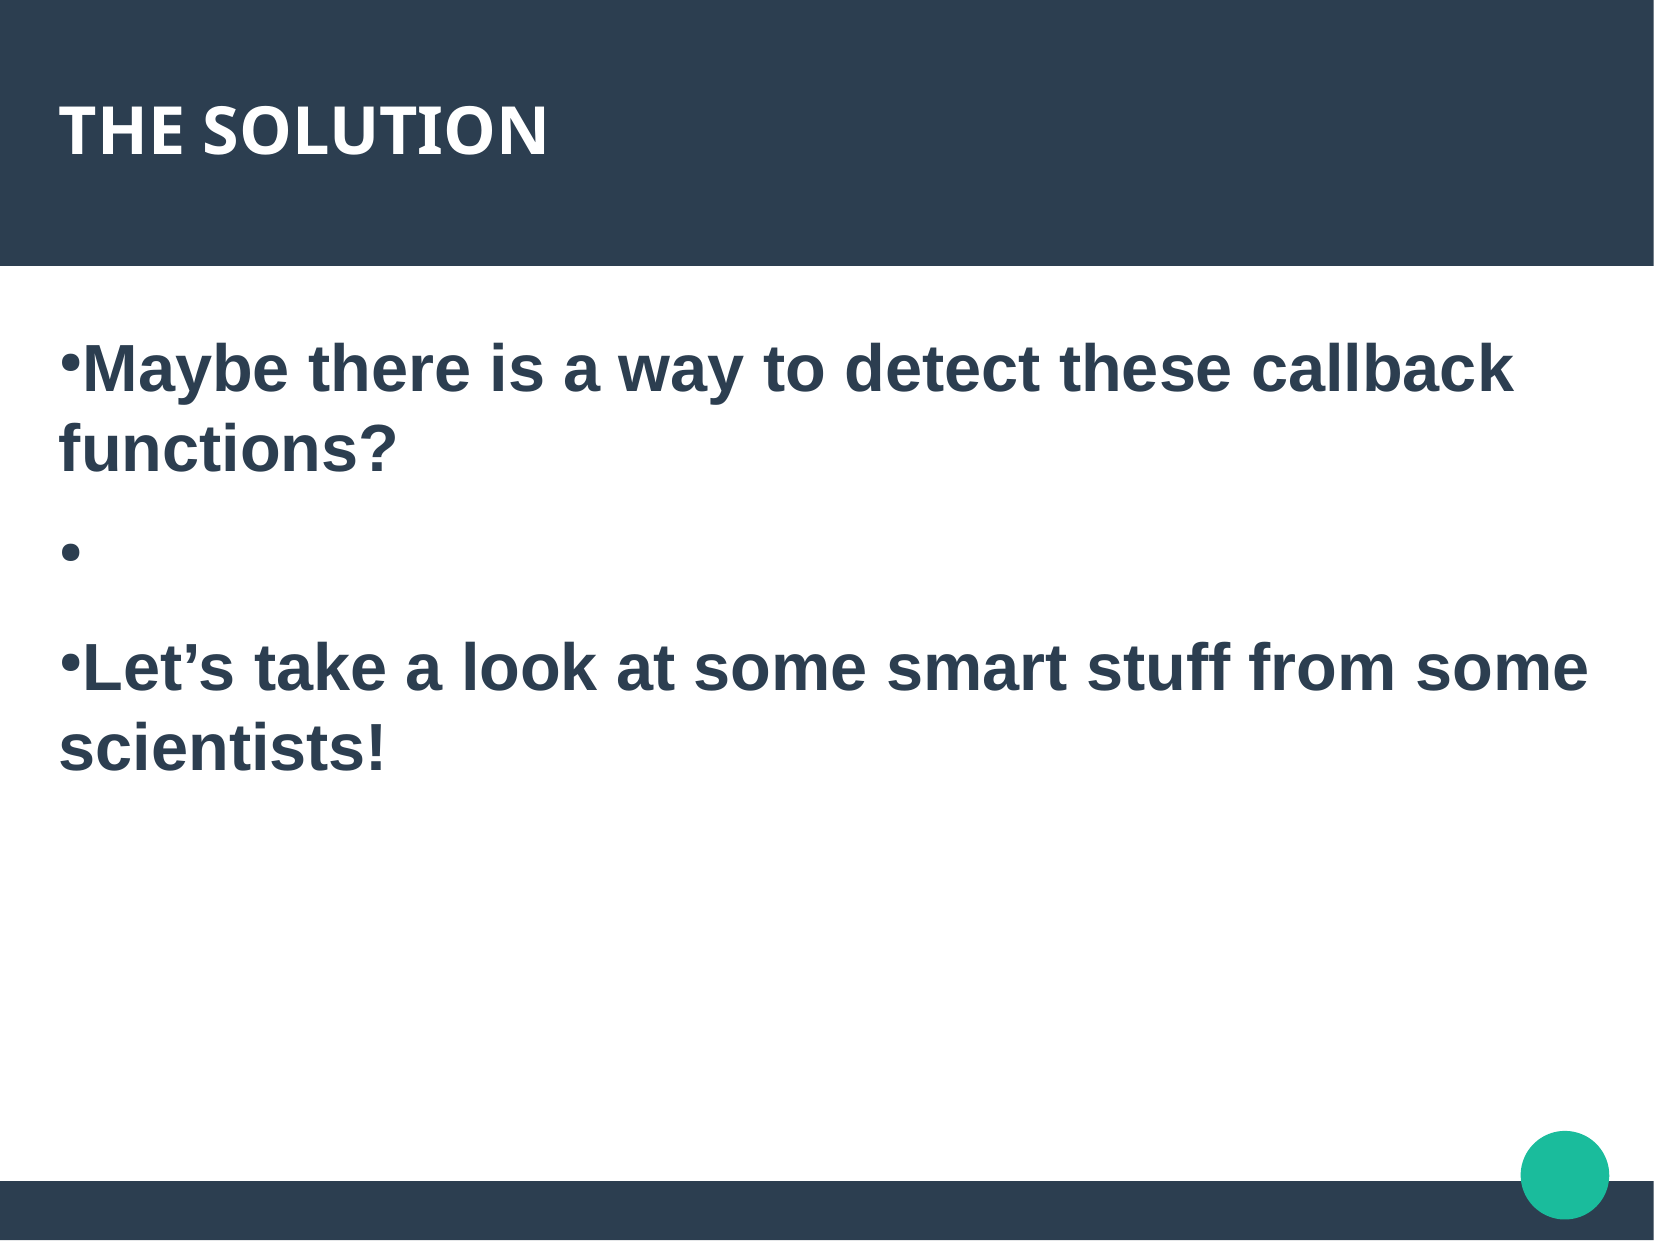

# THE SOLUTION
Maybe there is a way to detect these callback functions?
Let’s take a look at some smart stuff from some scientists!